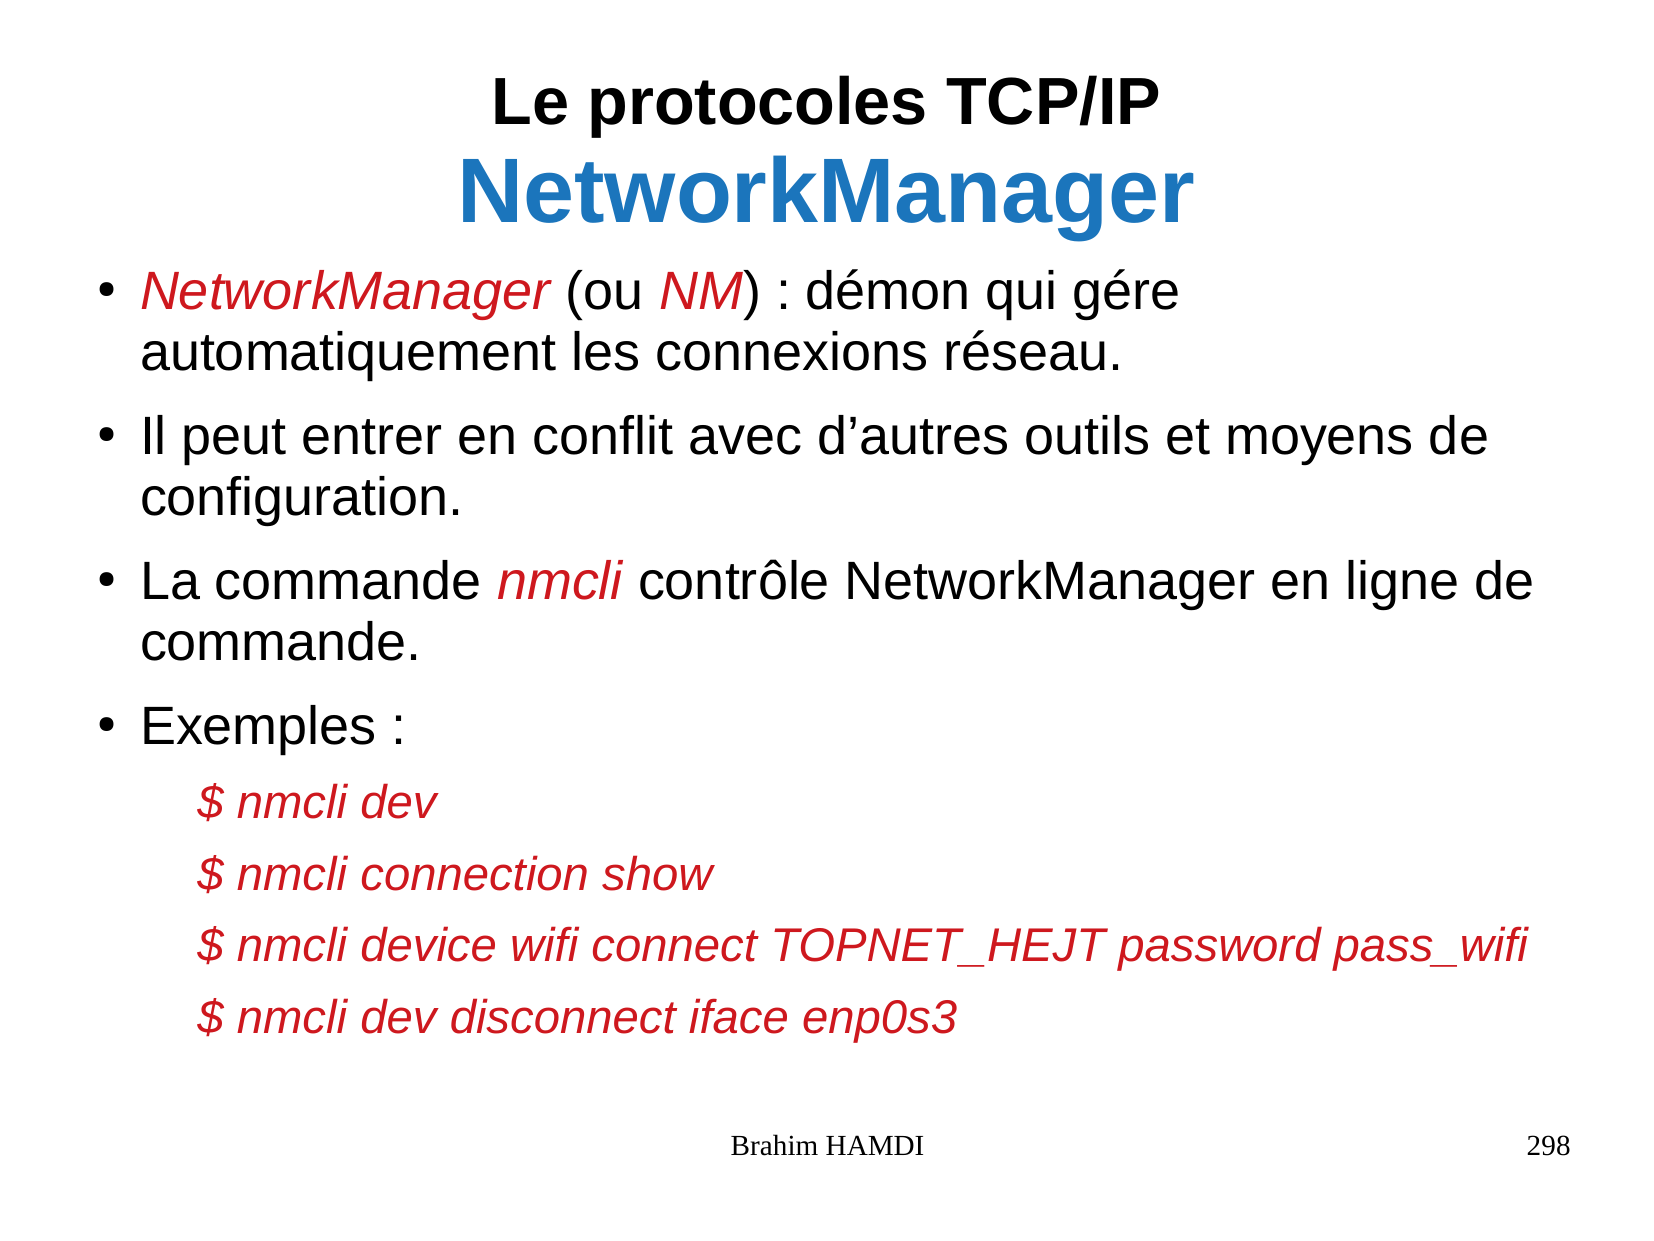

# Le protocoles TCP/IP NetworkManager
NetworkManager (ou NM) : démon qui gére automatiquement les connexions réseau.
Il peut entrer en conflit avec d’autres outils et moyens de configuration.
La commande nmcli contrôle NetworkManager en ligne de commande.
Exemples :
$ nmcli dev
$ nmcli connection show
$ nmcli device wifi connect TOPNET_HEJT password pass_wifi
$ nmcli dev disconnect iface enp0s3
Brahim HAMDI
298